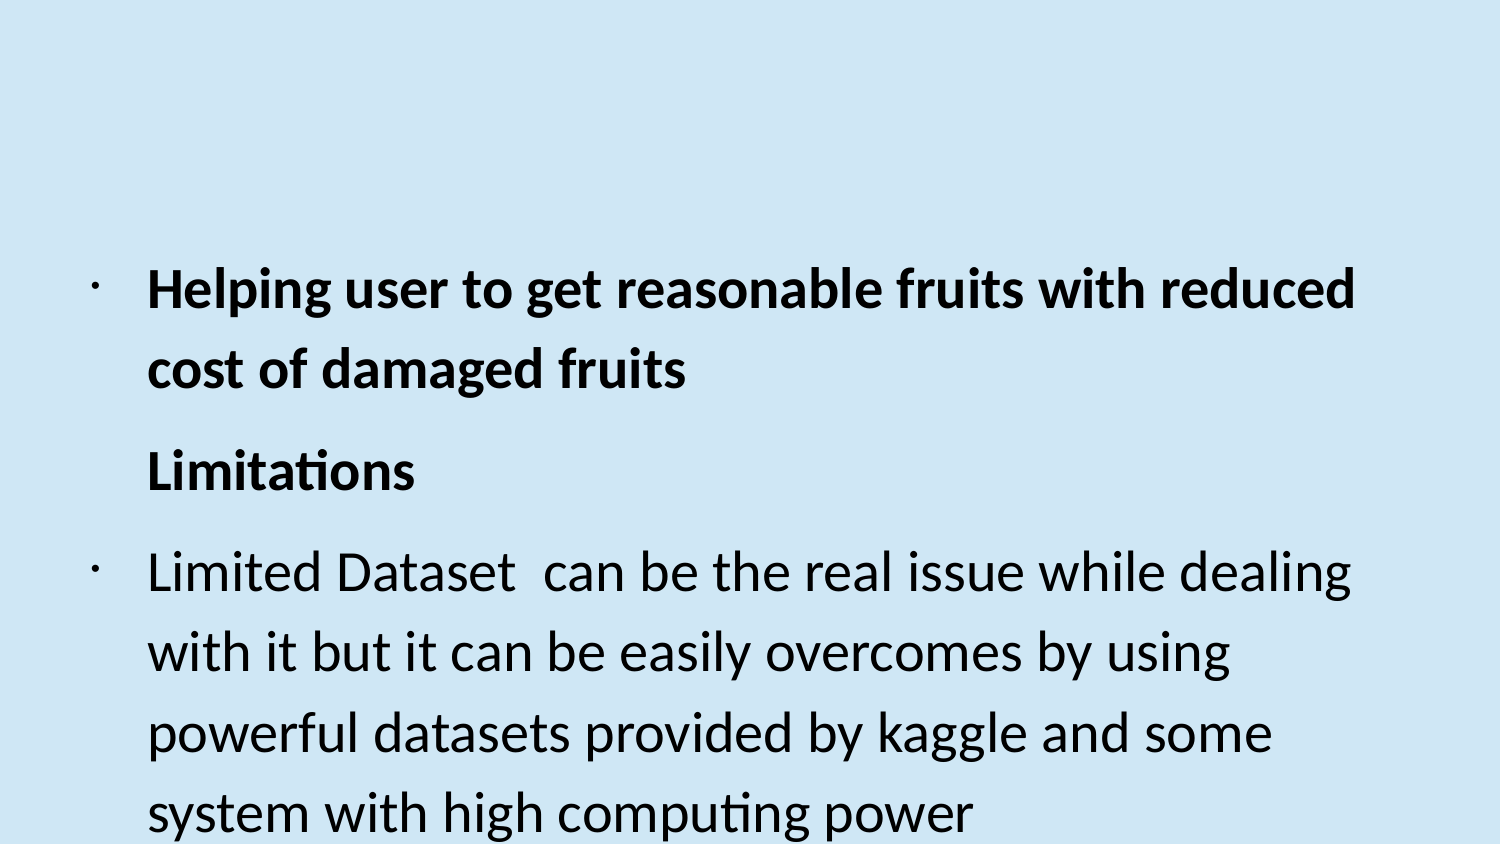

# Helping user to get reasonable fruits with reduced cost of damaged fruits
Limitations
Limited Dataset can be the real issue while dealing with it but it can be easily overcomes by using powerful datasets provided by kaggle and some system with high computing power